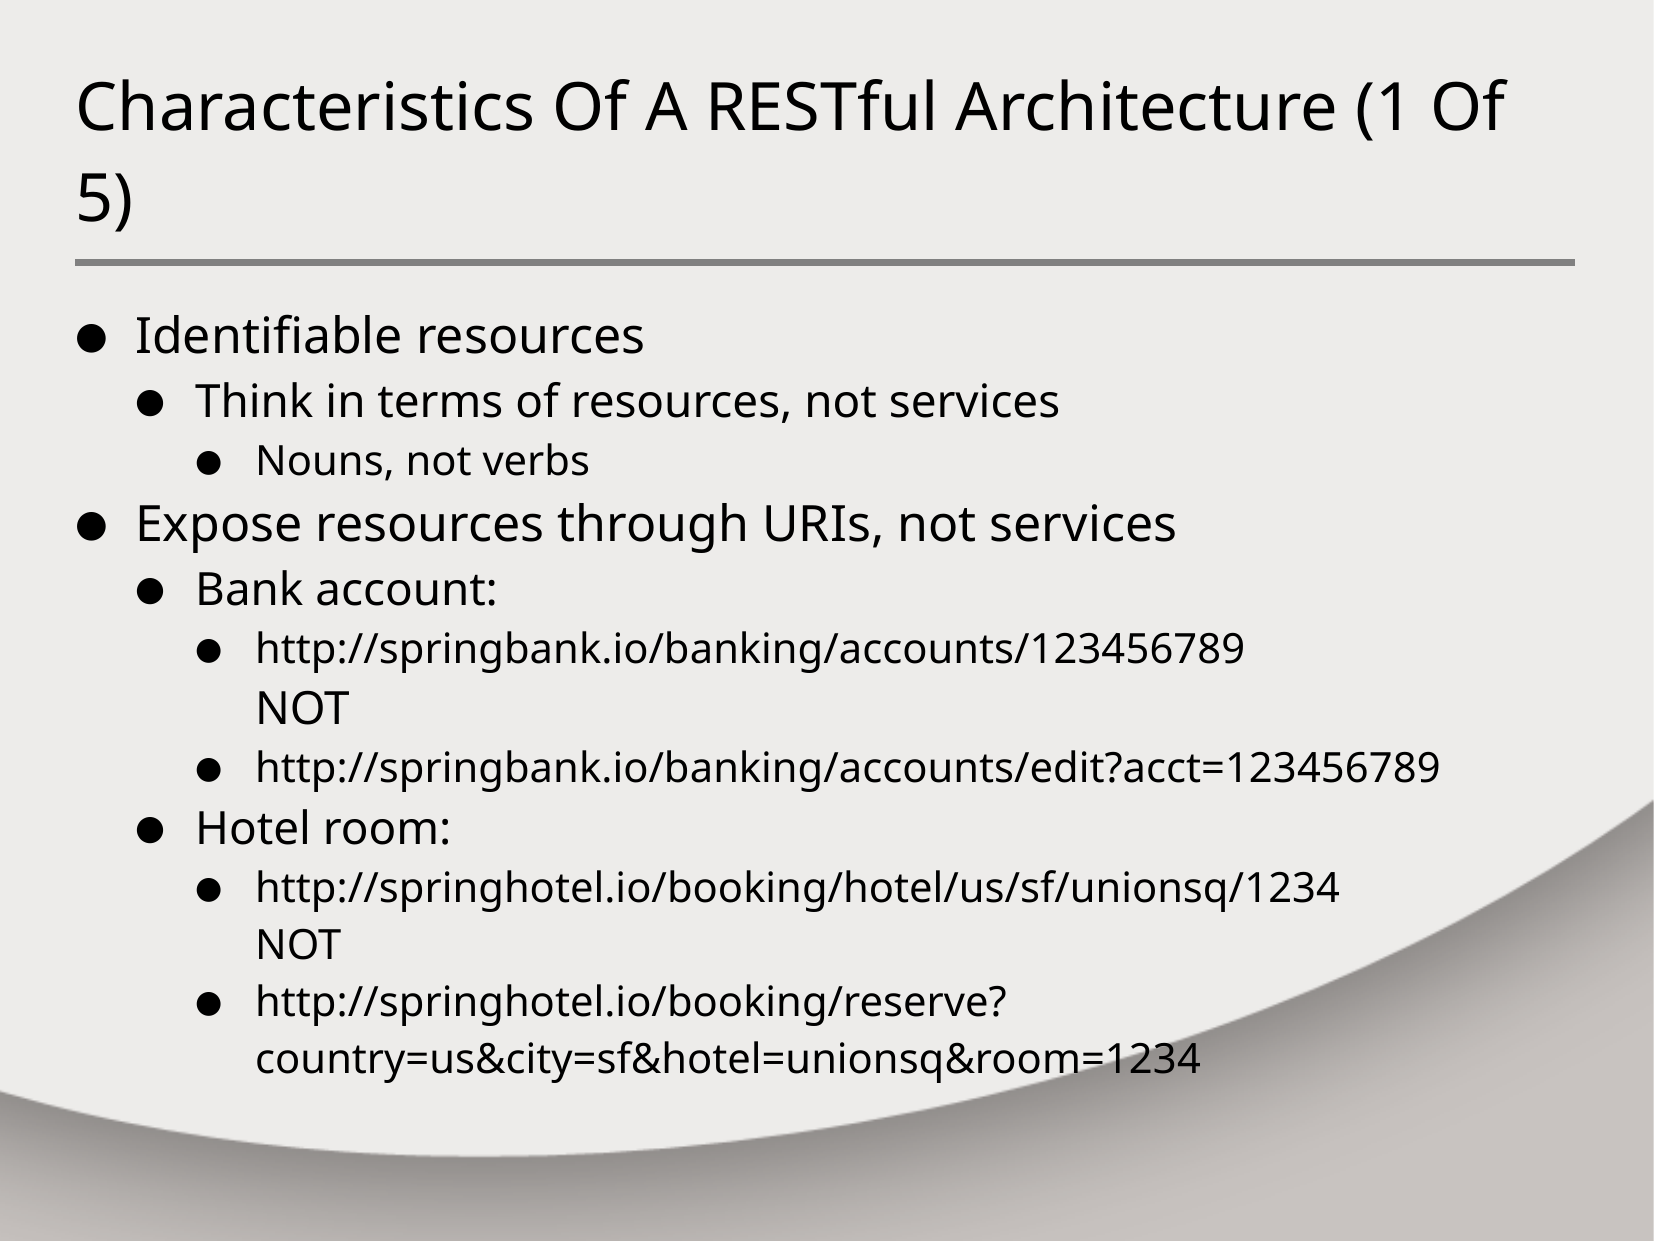

# Characteristics Of A RESTful Architecture (1 Of 5)
Identifiable resources
Think in terms of resources, not services
Nouns, not verbs
Expose resources through URIs, not services
Bank account:
http://springbank.io/banking/accounts/123456789
NOT
http://springbank.io/banking/accounts/edit?acct=123456789
Hotel room:
http://springhotel.io/booking/hotel/us/sf/unionsq/1234
NOT
http://springhotel.io/booking/reserve?country=us&city=sf&hotel=unionsq&room=1234